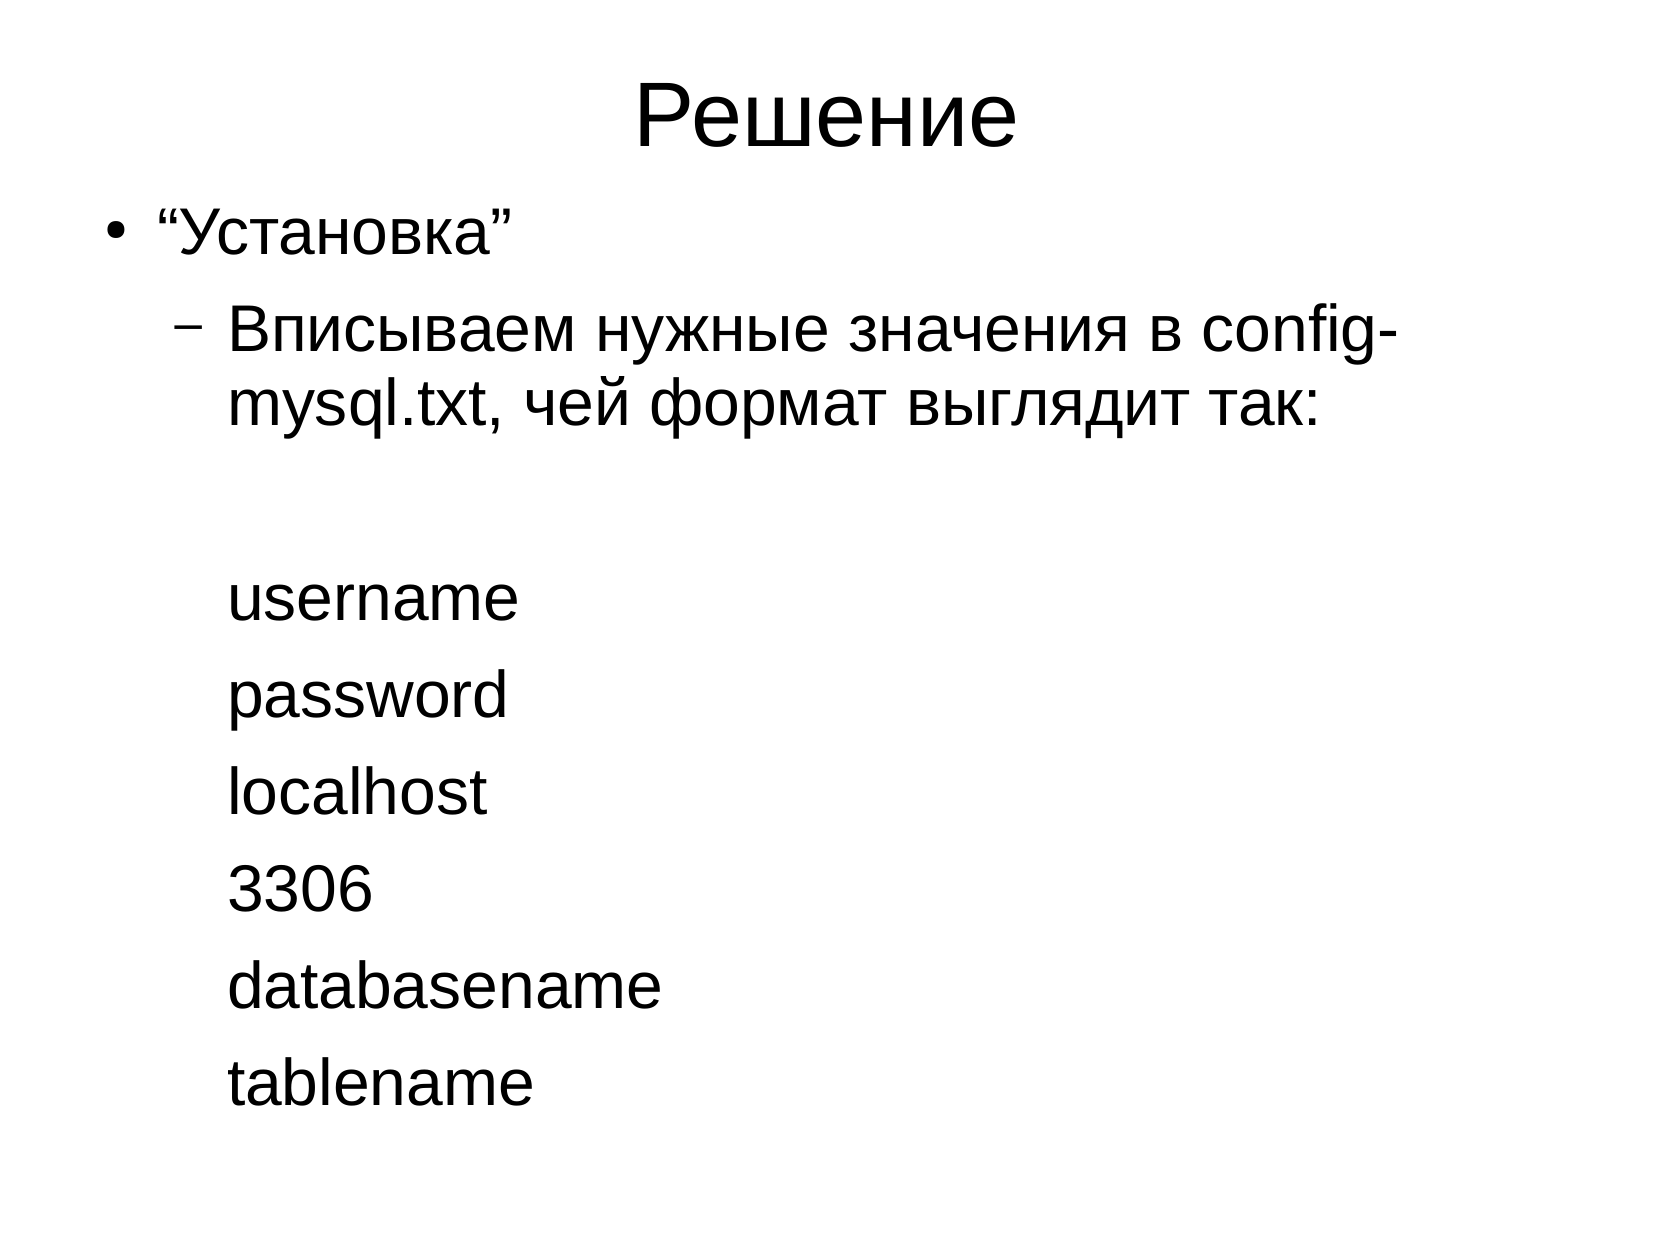

# Решение
“Установка”
Вписываем нужные значения в config-mysql.txt, чей формат выглядит так:
username
password
localhost
3306
databasename
tablename